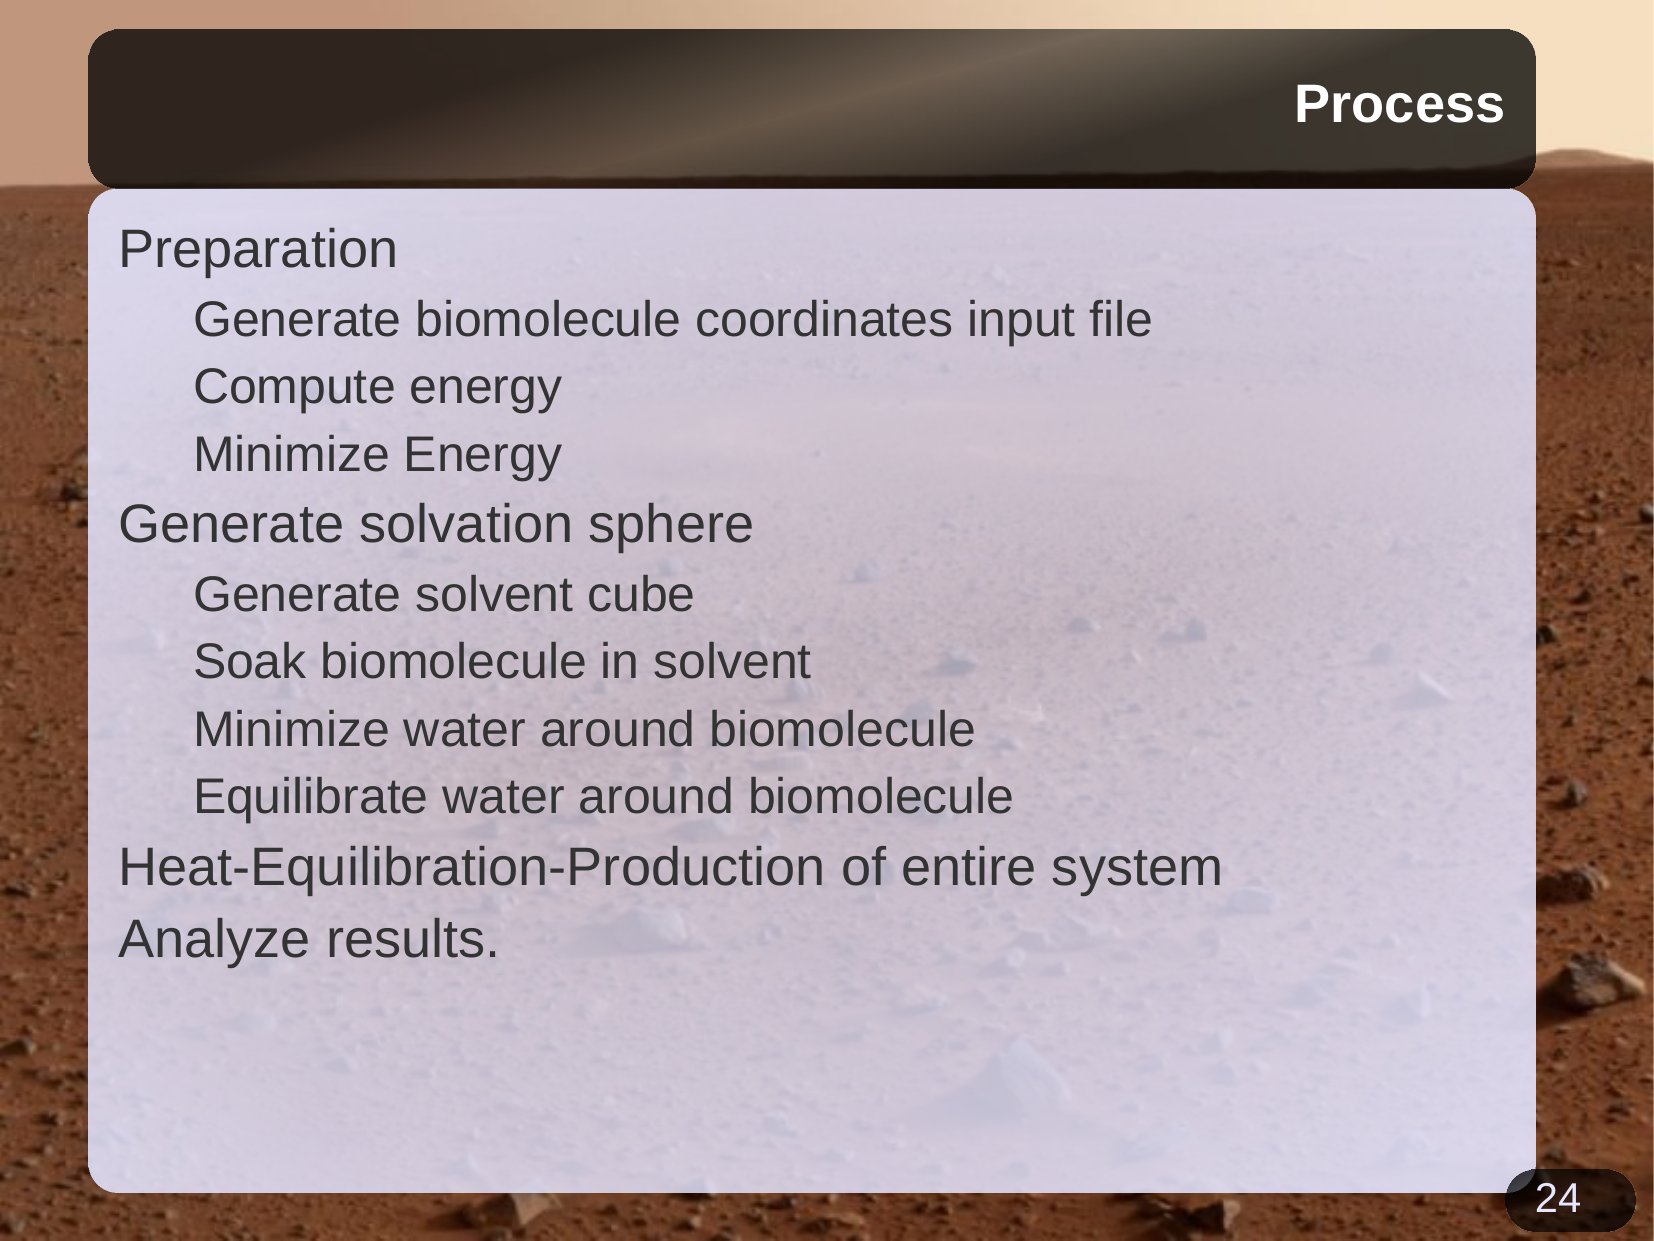

# Process
Preparation
Generate biomolecule coordinates input file
Compute energy
Minimize Energy
Generate solvation sphere
Generate solvent cube
Soak biomolecule in solvent
Minimize water around biomolecule
Equilibrate water around biomolecule
Heat-Equilibration-Production of entire system
Analyze results.